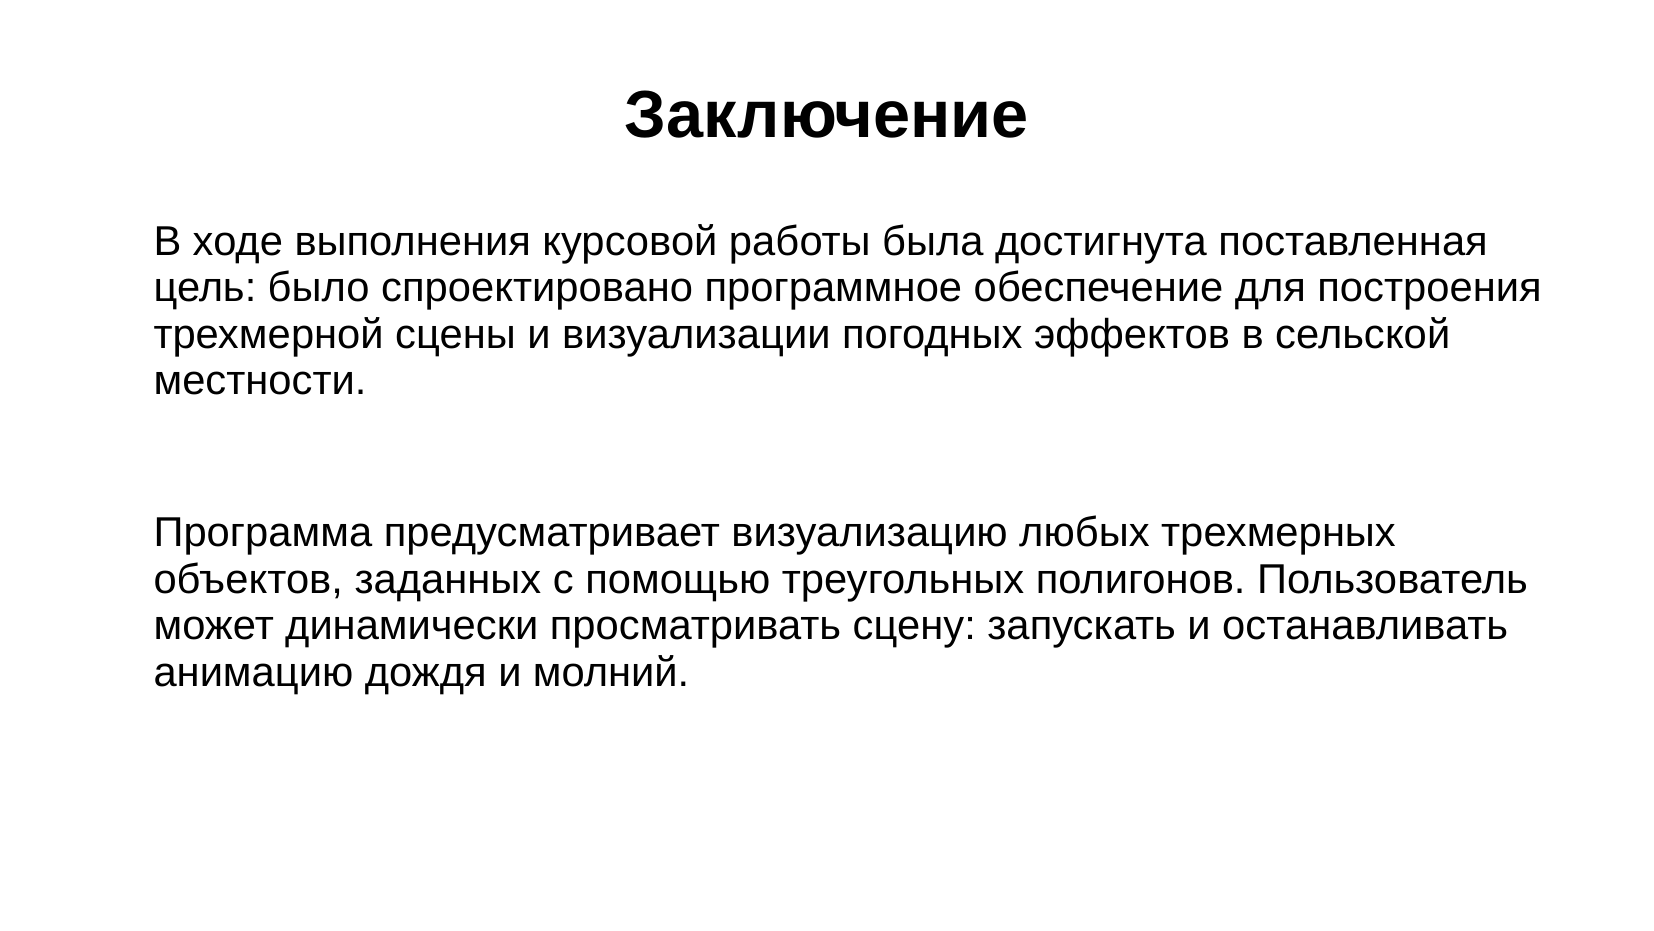

# Заключение
В ходе выполнения курсовой работы была достигнута поставленная цель: было спроектировано программное обеспечение для построения трехмерной сцены и визуализации погодных эффектов в сельской местности.
Программа предусматривает визуализацию любых трехмерных объектов, заданных с помощью треугольных полигонов. Пользователь может динамически просматривать сцену: запускать и останавливать анимацию дождя и молний.